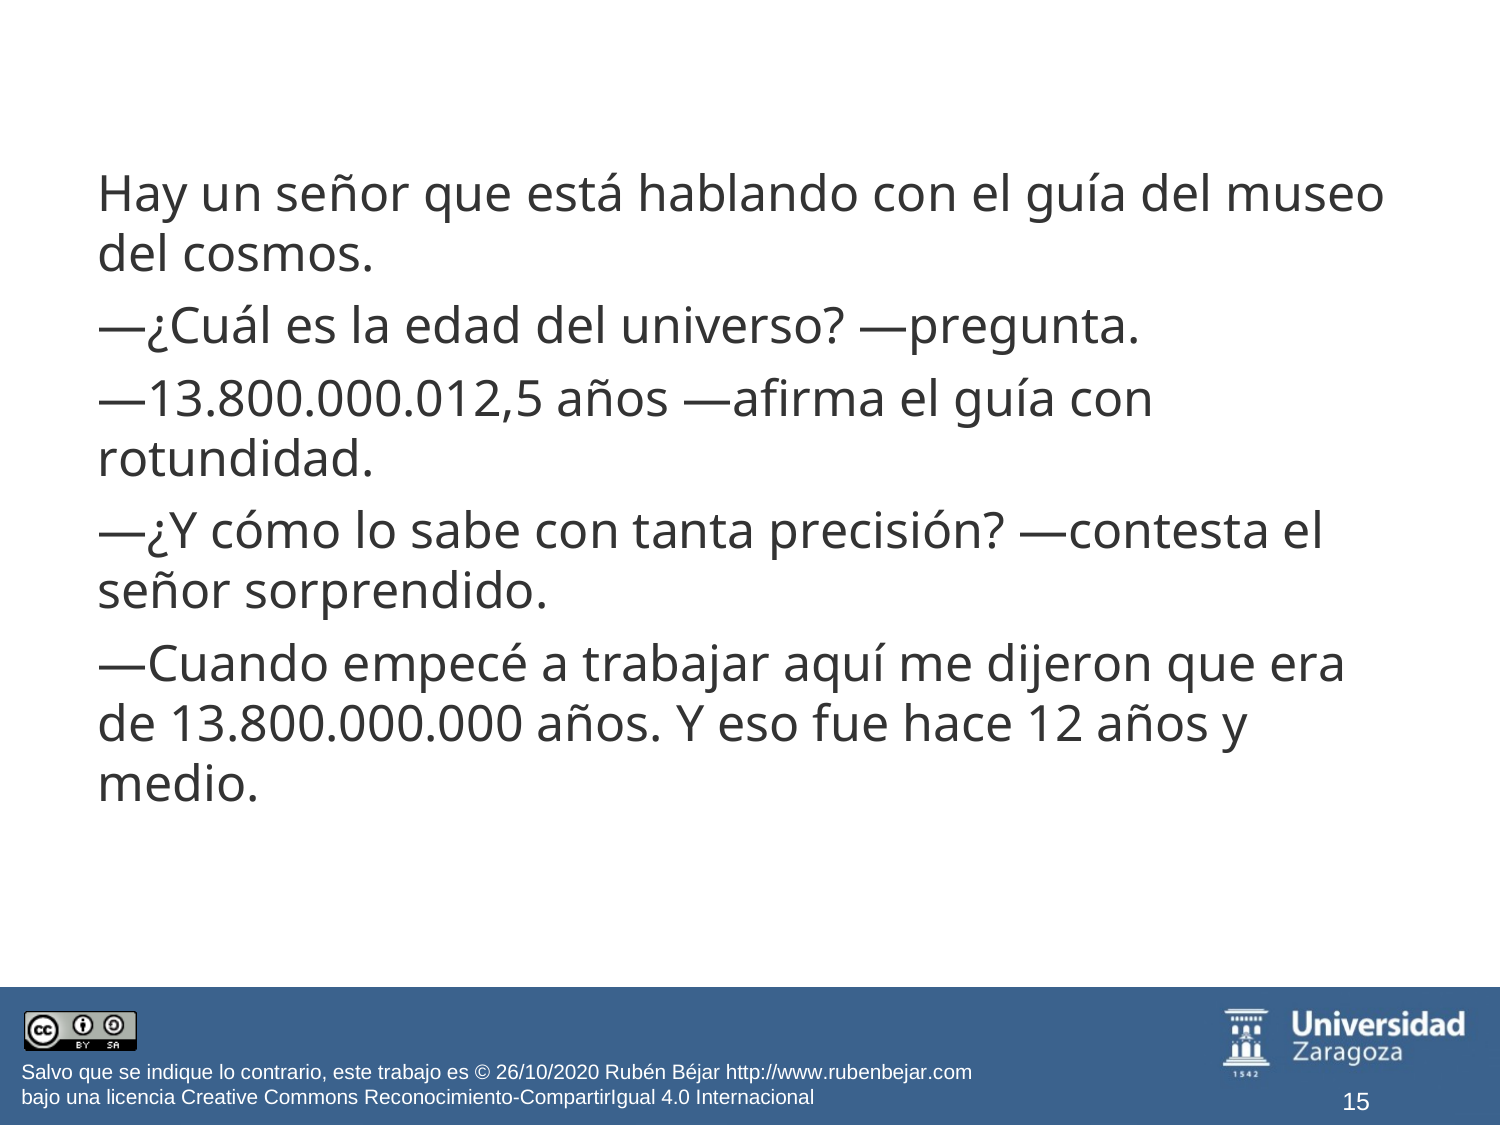

# Hay un señor que está hablando con el guía del museo del cosmos.
—¿Cuál es la edad del universo? —pregunta.
—13.800.000.012,5 años —afirma el guía con rotundidad.
—¿Y cómo lo sabe con tanta precisión? —contesta el señor sorprendido.
—Cuando empecé a trabajar aquí me dijeron que era de 13.800.000.000 años. Y eso fue hace 12 años y medio.